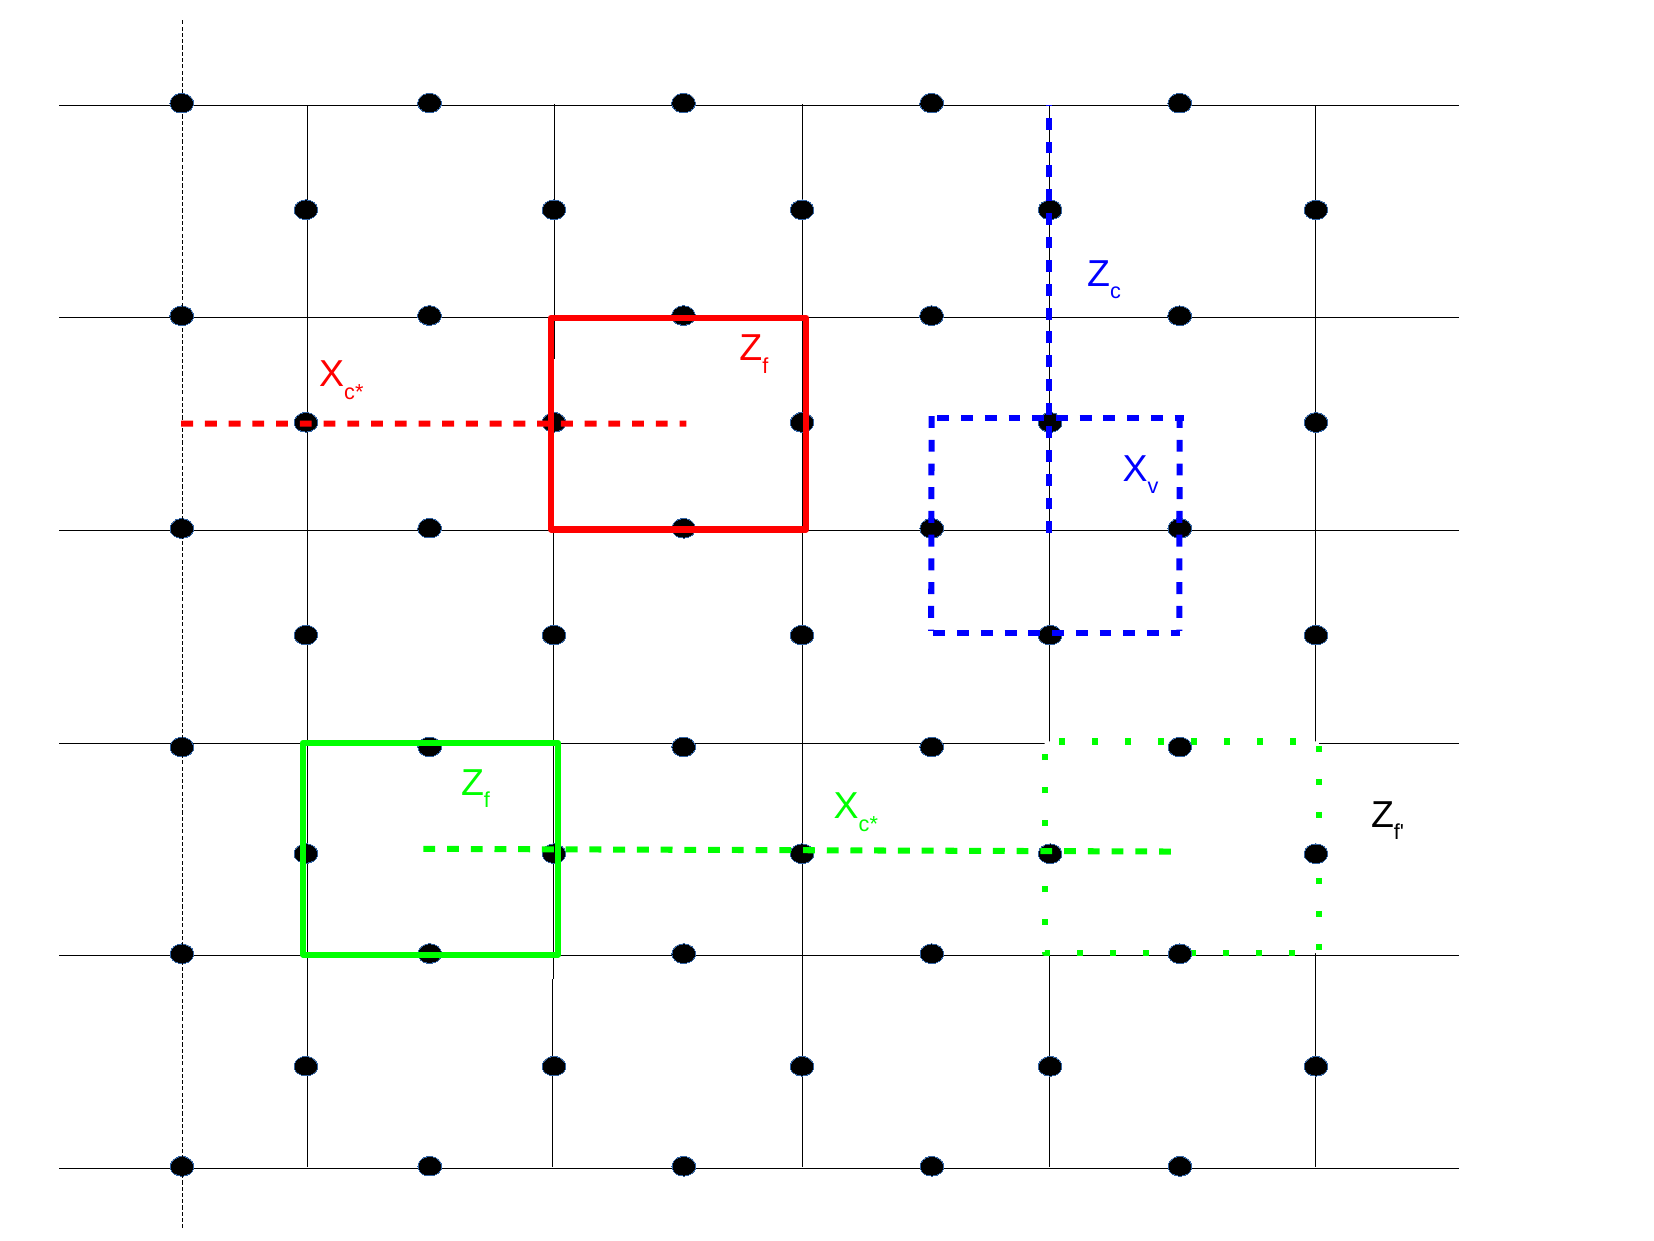

Zc
Zf
Xc*
Xv
Zf
Xc*
Zf'